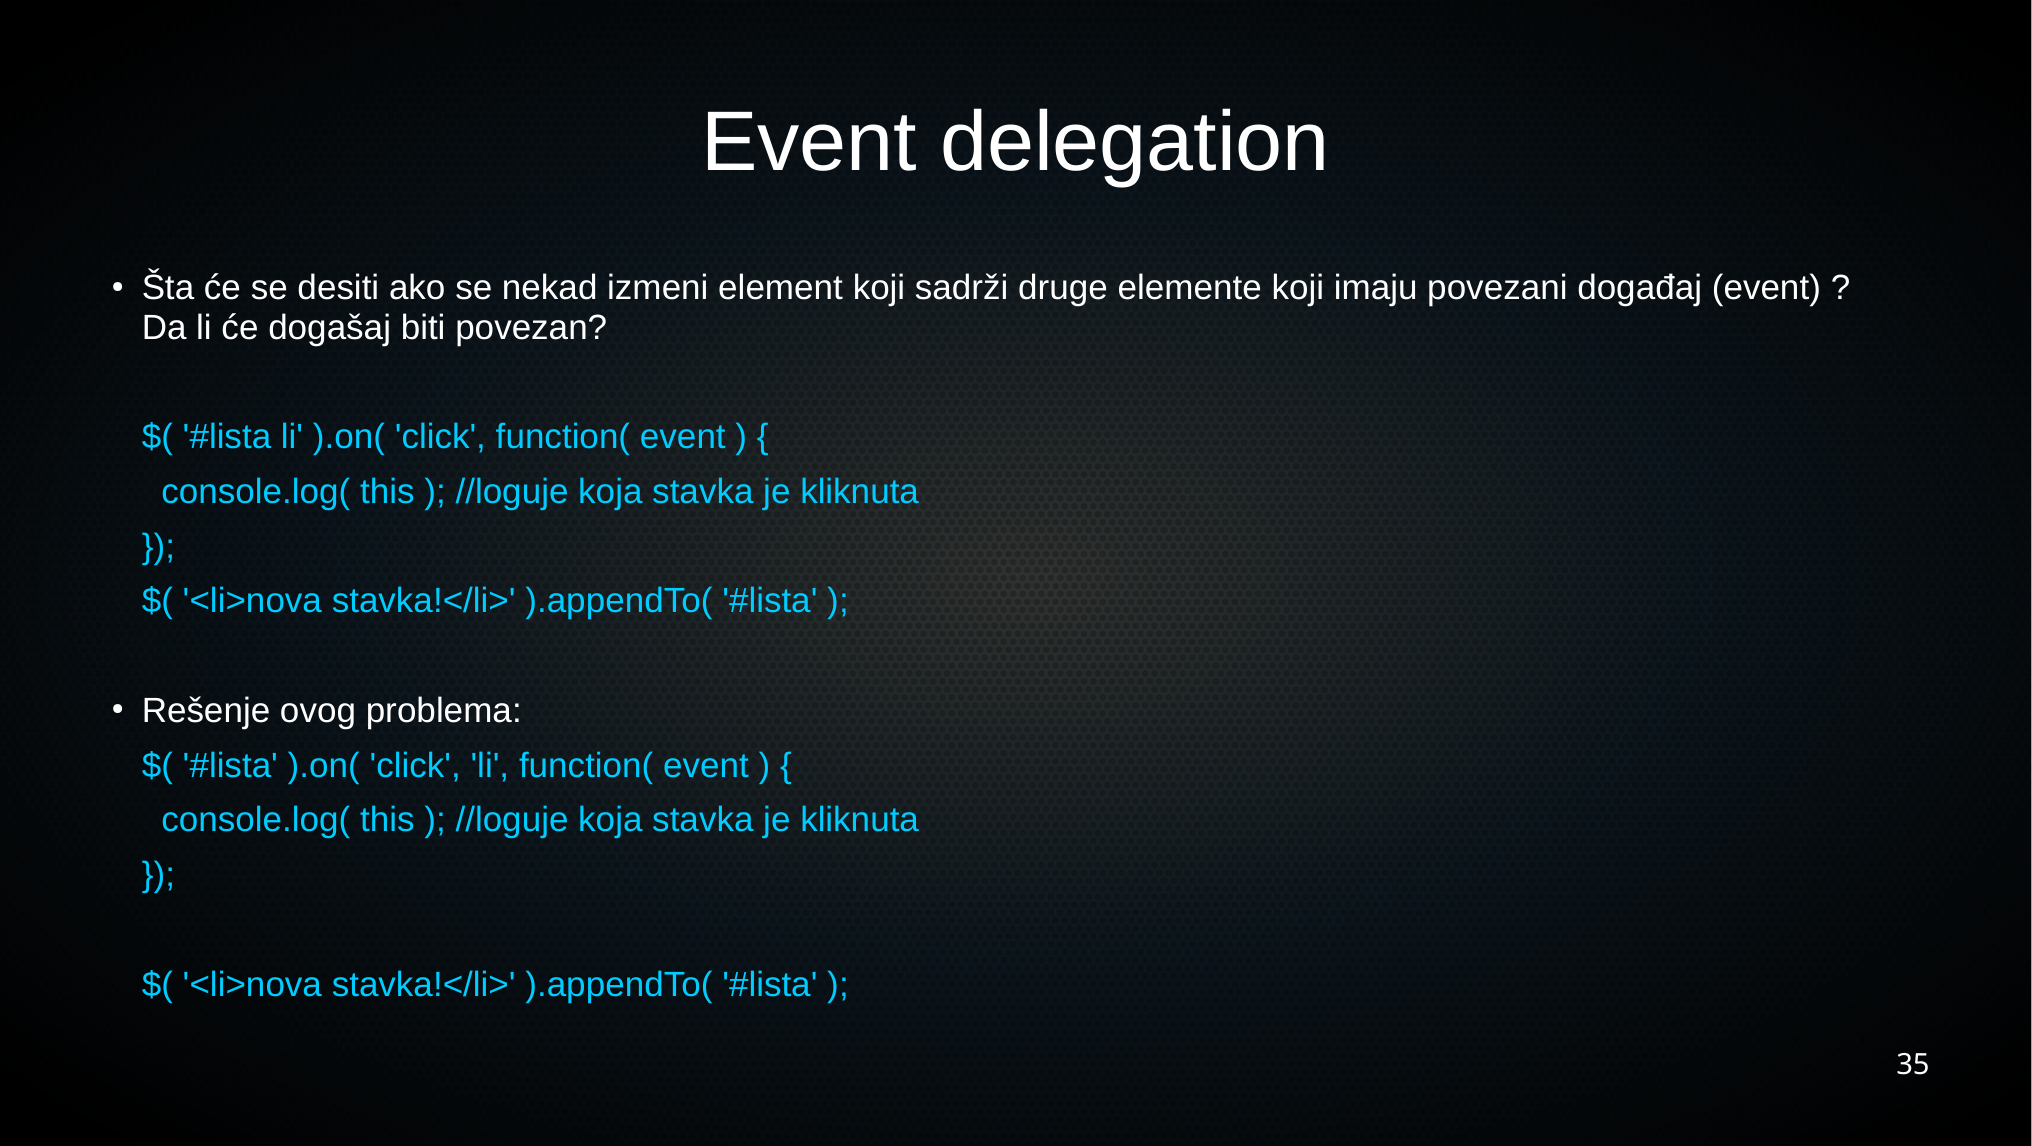

# Event delegation
Šta će se desiti ako se nekad izmeni element koji sadrži druge elemente koji imaju povezani događaj (event) ? Da li će dogašaj biti povezan?
$( '#lista li' ).on( 'click', function( event ) {
 console.log( this ); //loguje koja stavka je kliknuta
});
$( '<li>nova stavka!</li>' ).appendTo( '#lista' );
Rešenje ovog problema:
$( '#lista' ).on( 'click', 'li', function( event ) {
 console.log( this ); //loguje koja stavka je kliknuta
});
$( '<li>nova stavka!</li>' ).appendTo( '#lista' );
35